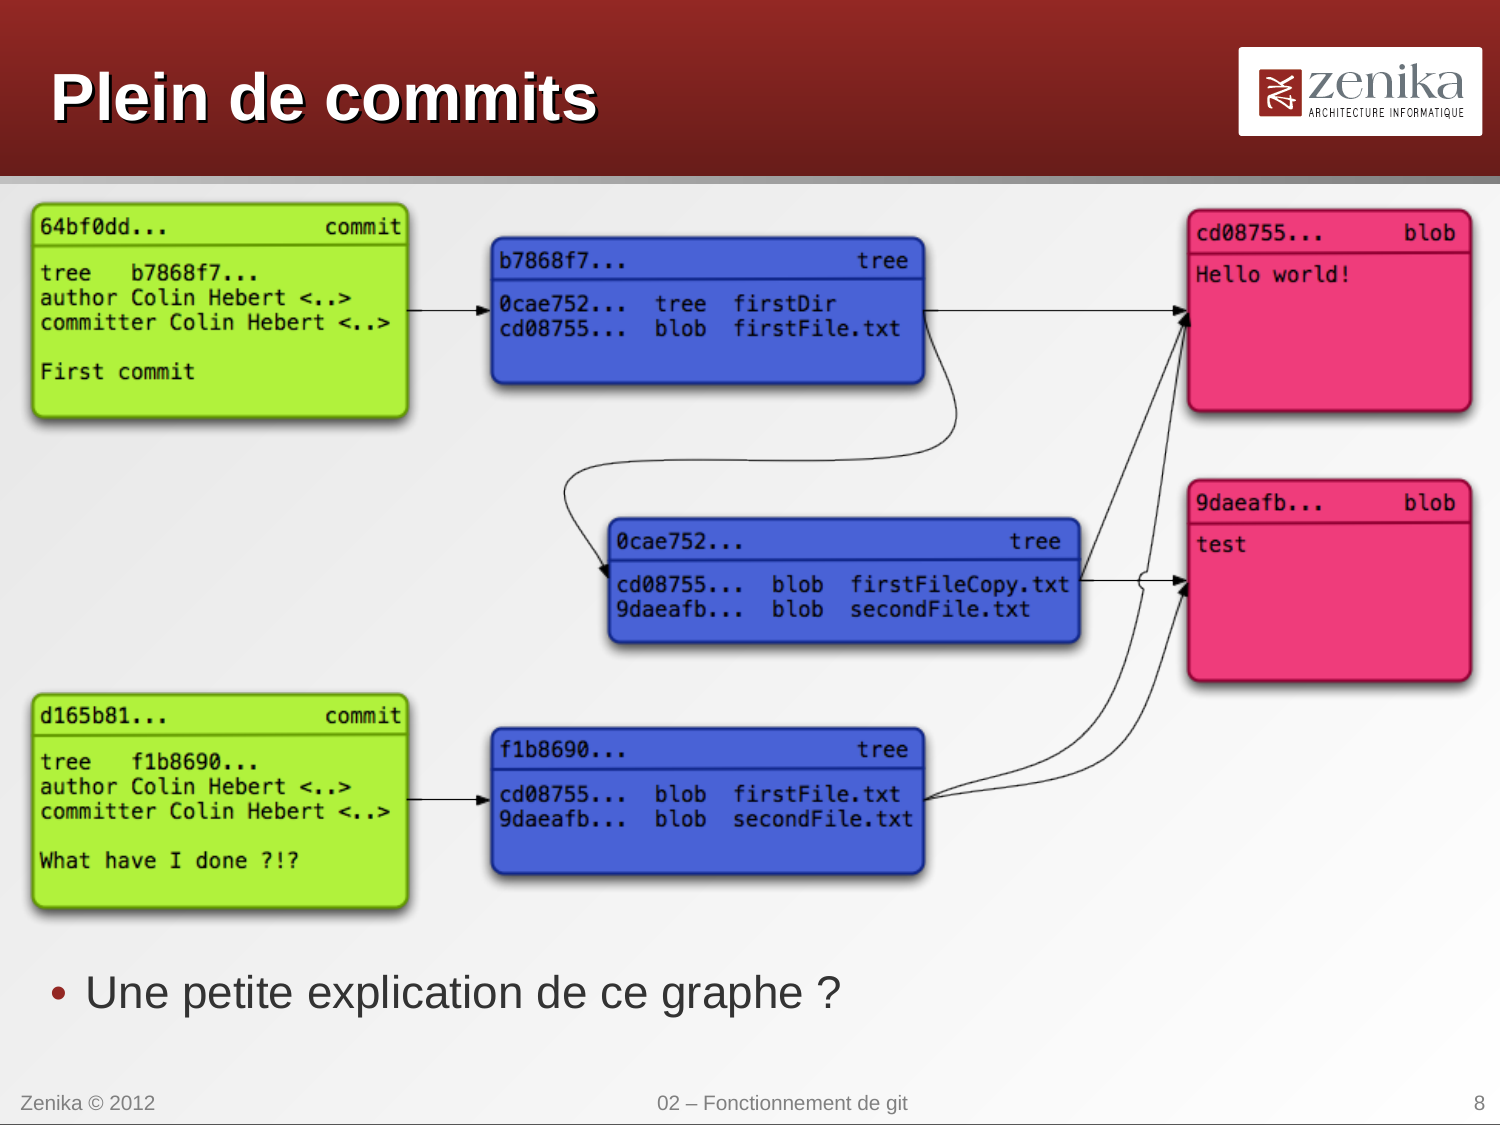

# Plein de commits
Une petite explication de ce graphe ?